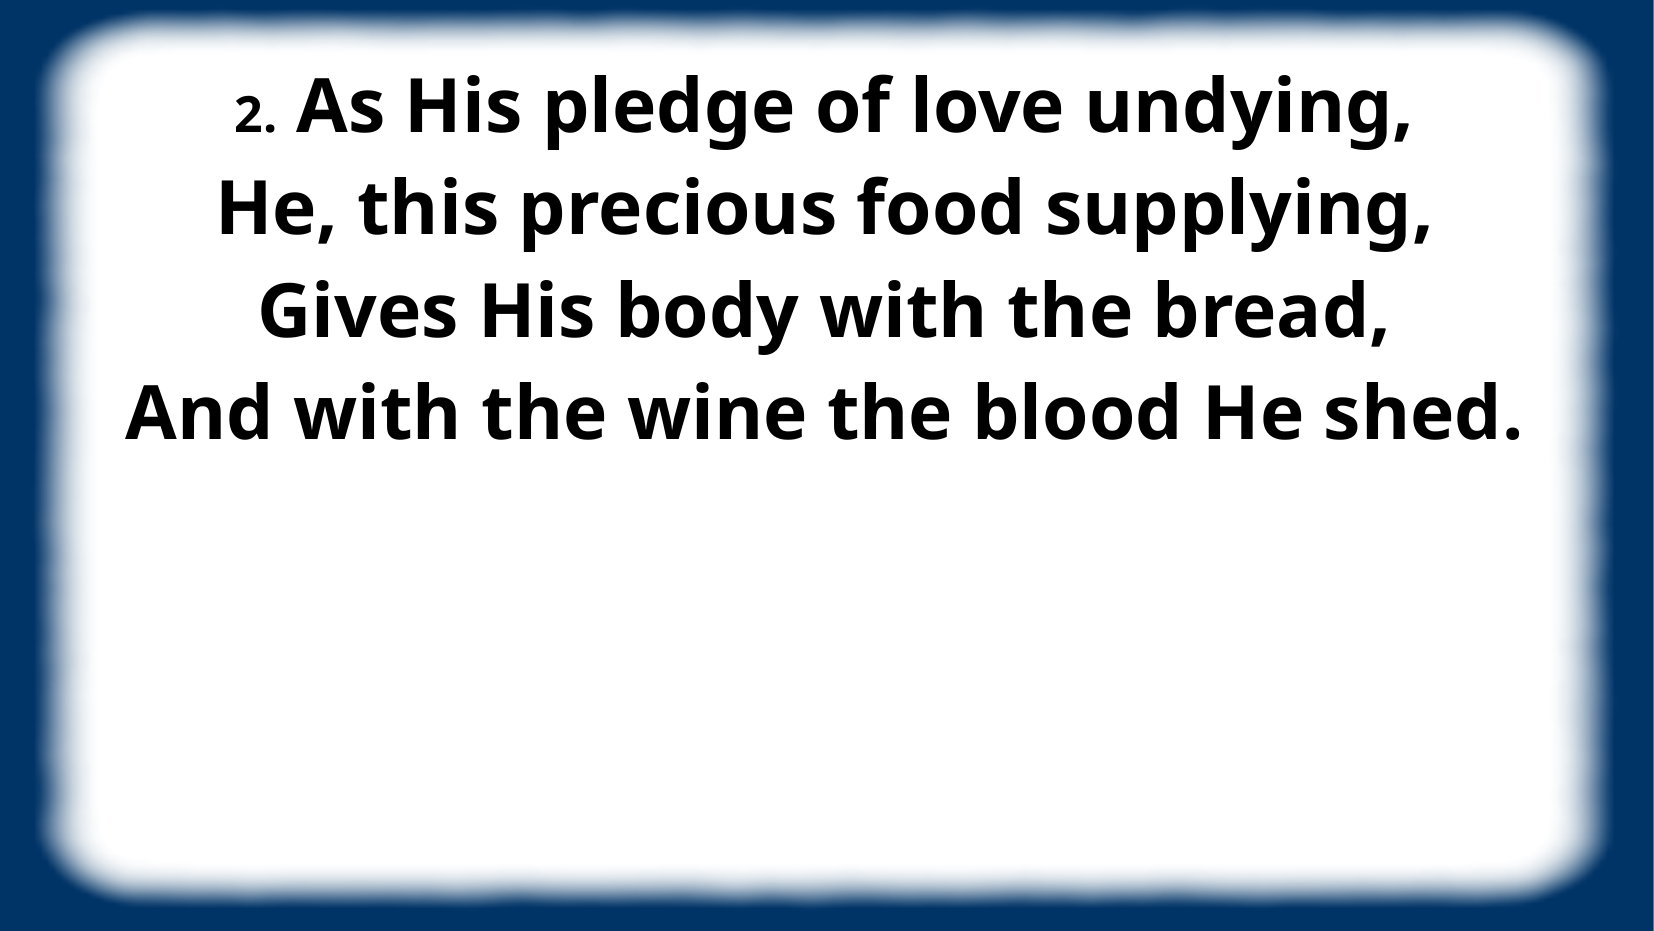

2. As His pledge of love undying,
He, this precious food supplying,
Gives His body with the bread,
And with the wine the blood He shed.